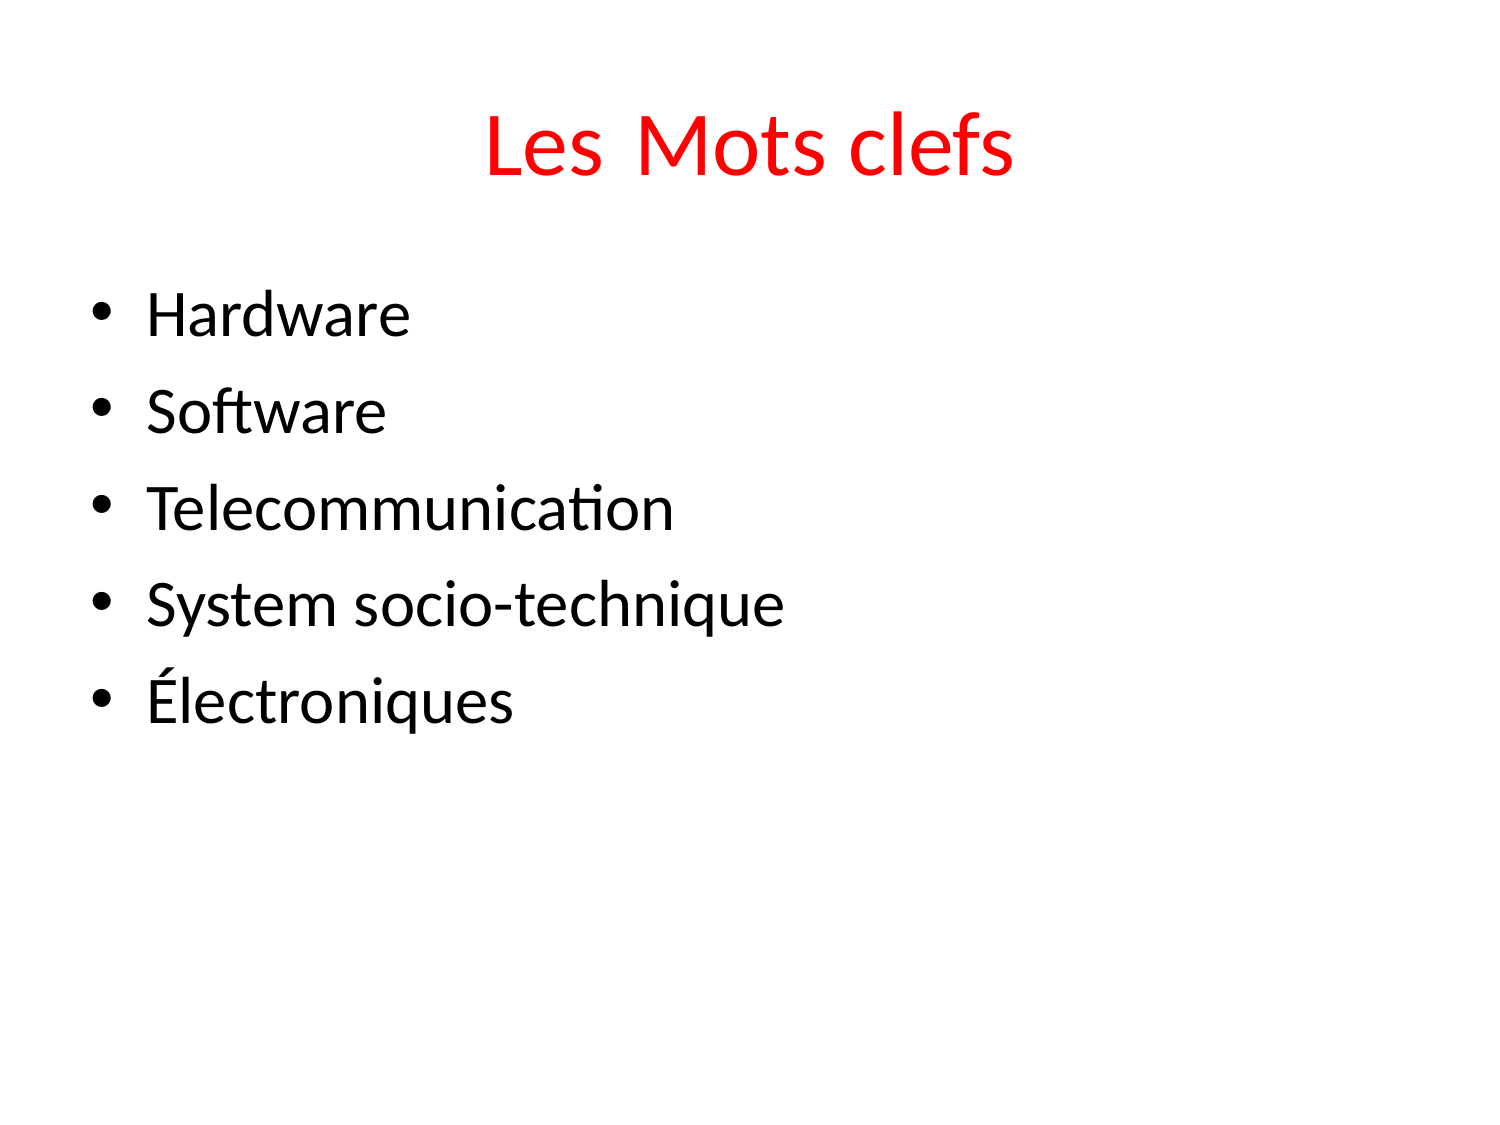

# Les 	Mots clefs
Hardware
Software
Telecommunication
System socio-technique
Électroniques